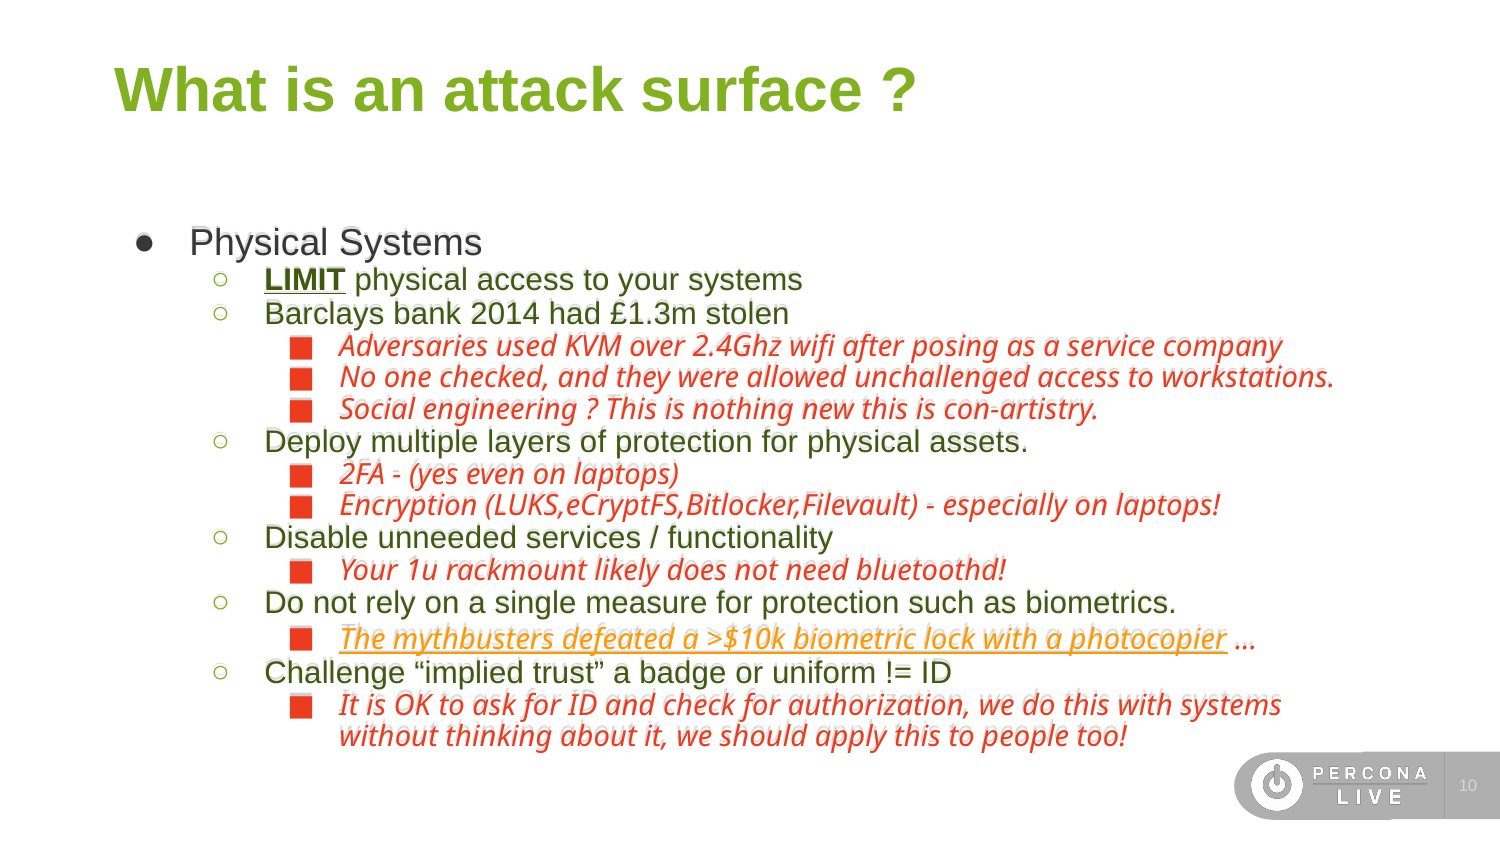

# What is an attack surface ?
Physical Systems
LIMIT physical access to your systems
Barclays bank 2014 had £1.3m stolen
Adversaries used KVM over 2.4Ghz wifi after posing as a service company
No one checked, and they were allowed unchallenged access to workstations.
Social engineering ? This is nothing new this is con-artistry.
Deploy multiple layers of protection for physical assets.
2FA - (yes even on laptops)
Encryption (LUKS,eCryptFS,Bitlocker,Filevault) - especially on laptops!
Disable unneeded services / functionality
Your 1u rackmount likely does not need bluetoothd!
Do not rely on a single measure for protection such as biometrics.
The mythbusters defeated a >$10k biometric lock with a photocopier ...
Challenge “implied trust” a badge or uniform != ID
It is OK to ask for ID and check for authorization, we do this with systems without thinking about it, we should apply this to people too!